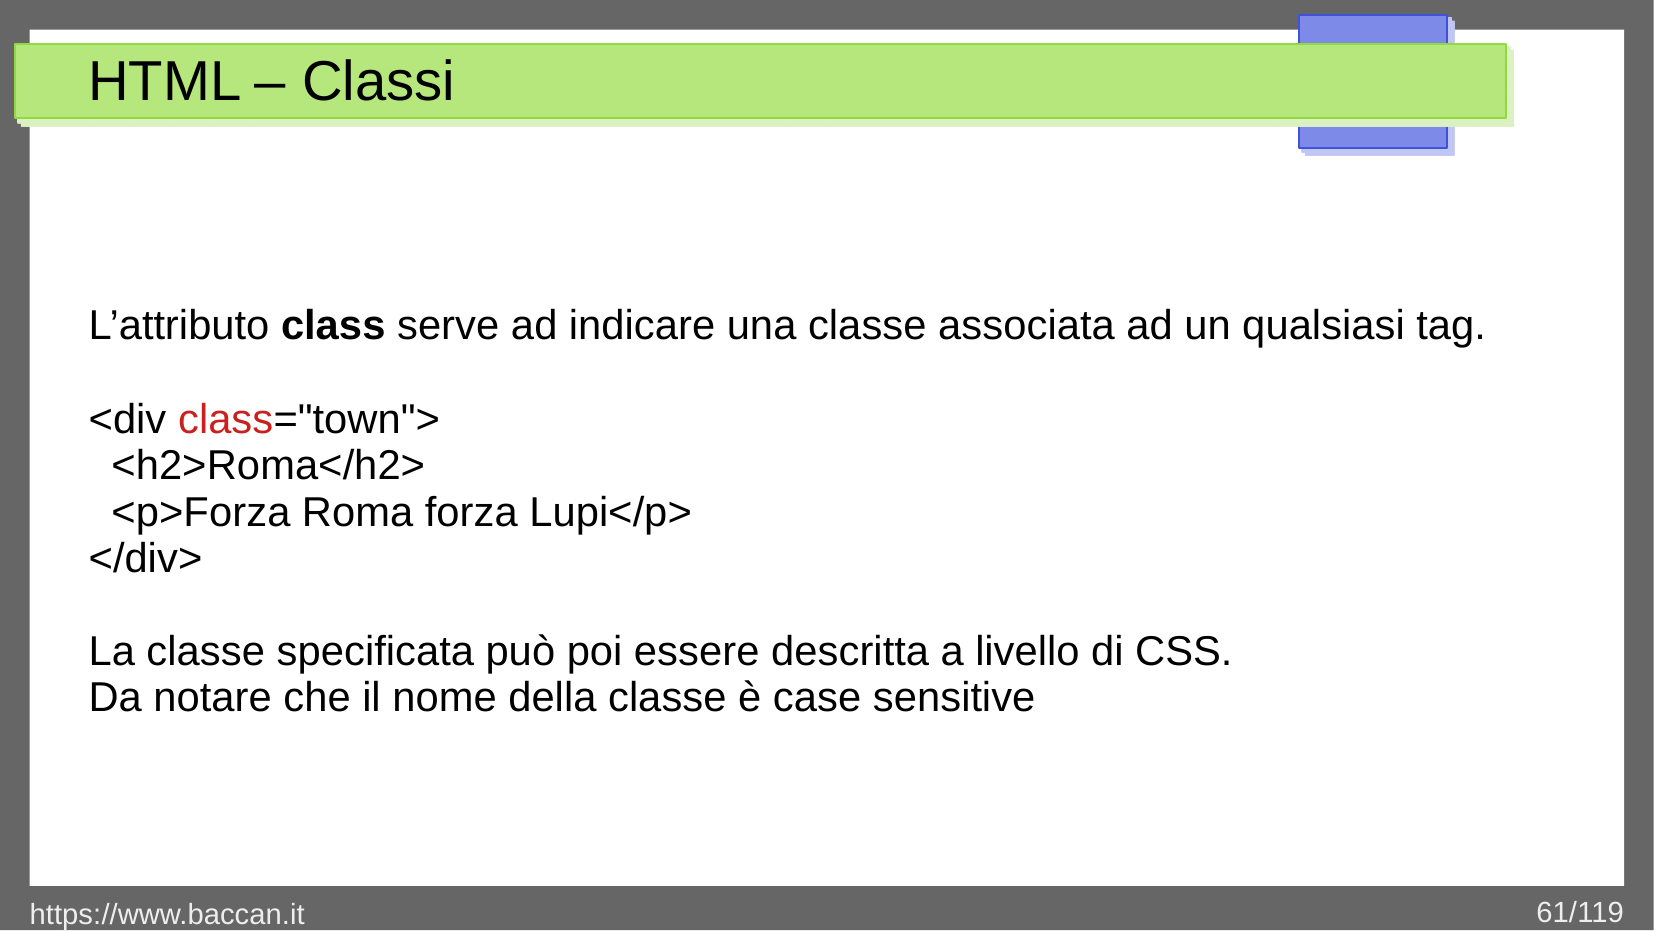

# HTML – Classi
L’attributo class serve ad indicare una classe associata ad un qualsiasi tag.
<div class="town">
 <h2>Roma</h2>
 <p>Forza Roma forza Lupi</p>
</div>
La classe specificata può poi essere descritta a livello di CSS.
Da notare che il nome della classe è case sensitive
61
https://www.baccan.it